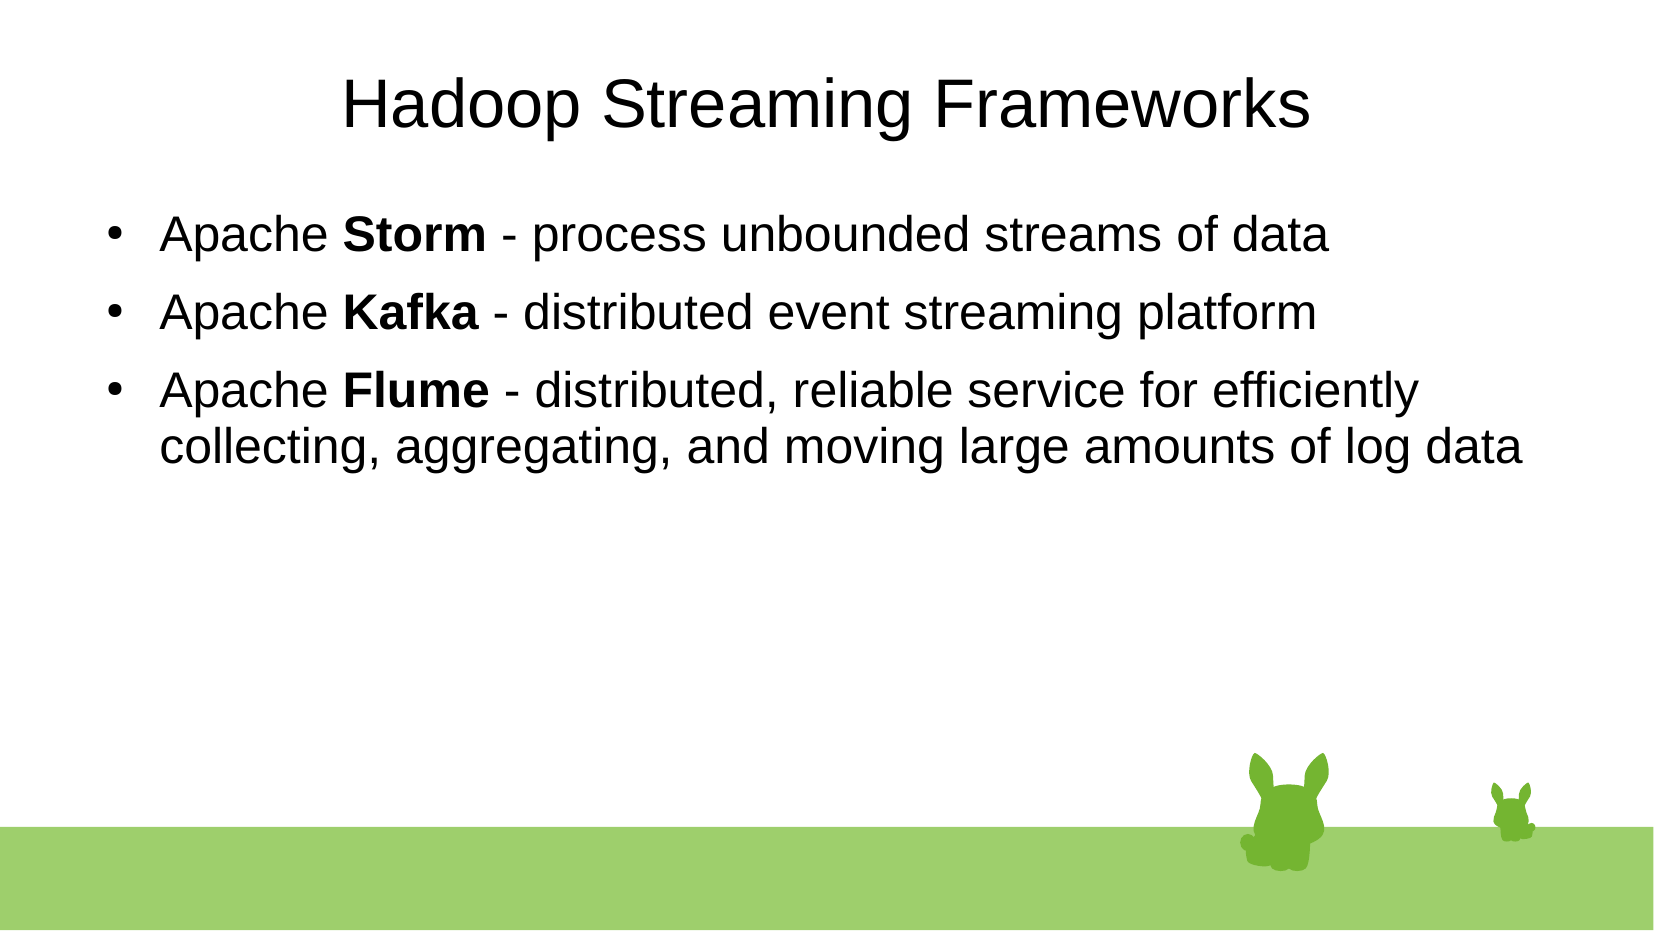

# Hadoop Streaming Frameworks
Apache Storm - process unbounded streams of data
Apache Kafka - distributed event streaming platform
Apache Flume - distributed, reliable service for efficiently collecting, aggregating, and moving large amounts of log data